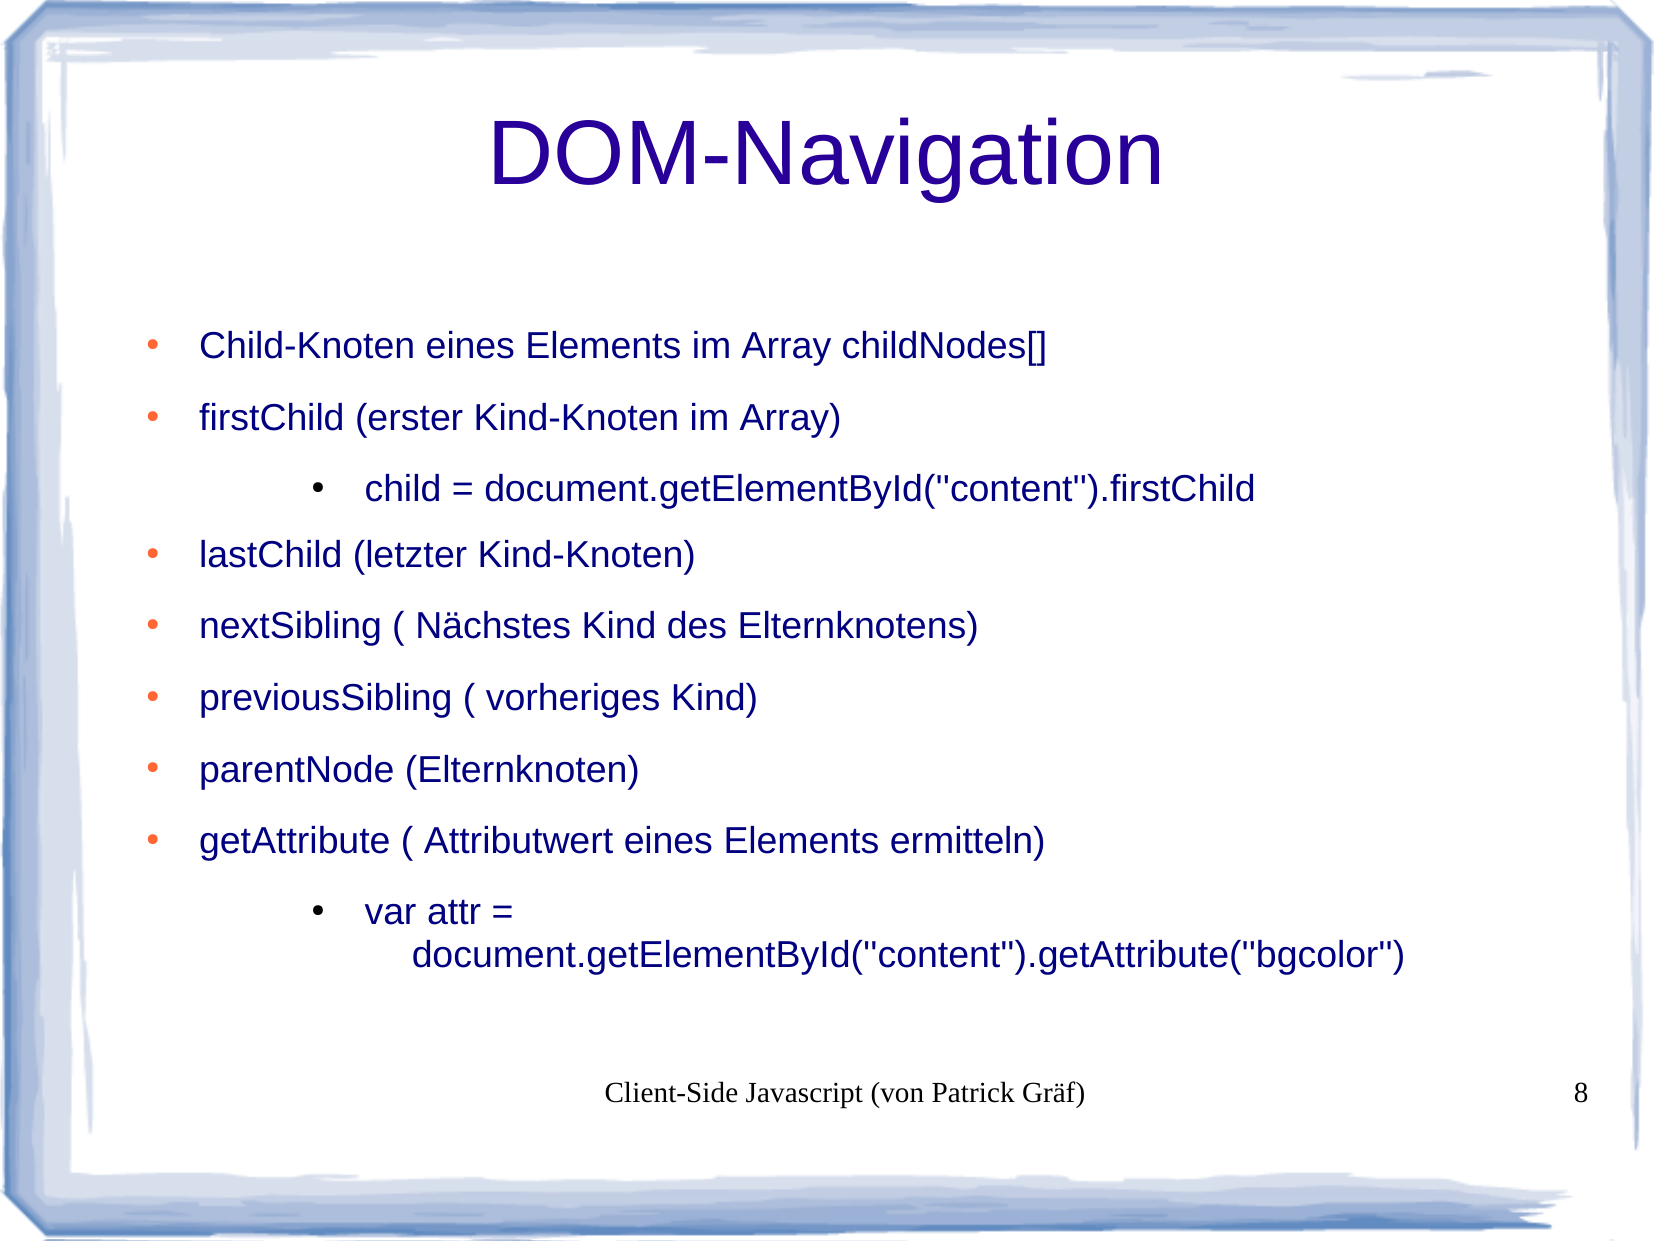

# DOM-Navigation
Child-Knoten eines Elements im Array childNodes[]
firstChild (erster Kind-Knoten im Array)
child = document.getElementById(''content'').firstChild
lastChild (letzter Kind-Knoten)
nextSibling ( Nächstes Kind des Elternknotens)
previousSibling ( vorheriges Kind)
parentNode (Elternknoten)
getAttribute ( Attributwert eines Elements ermitteln)
var attr = document.getElementById(''content'').getAttribute(''bgcolor'')
Client-Side Javascript (von Patrick Gräf)
8